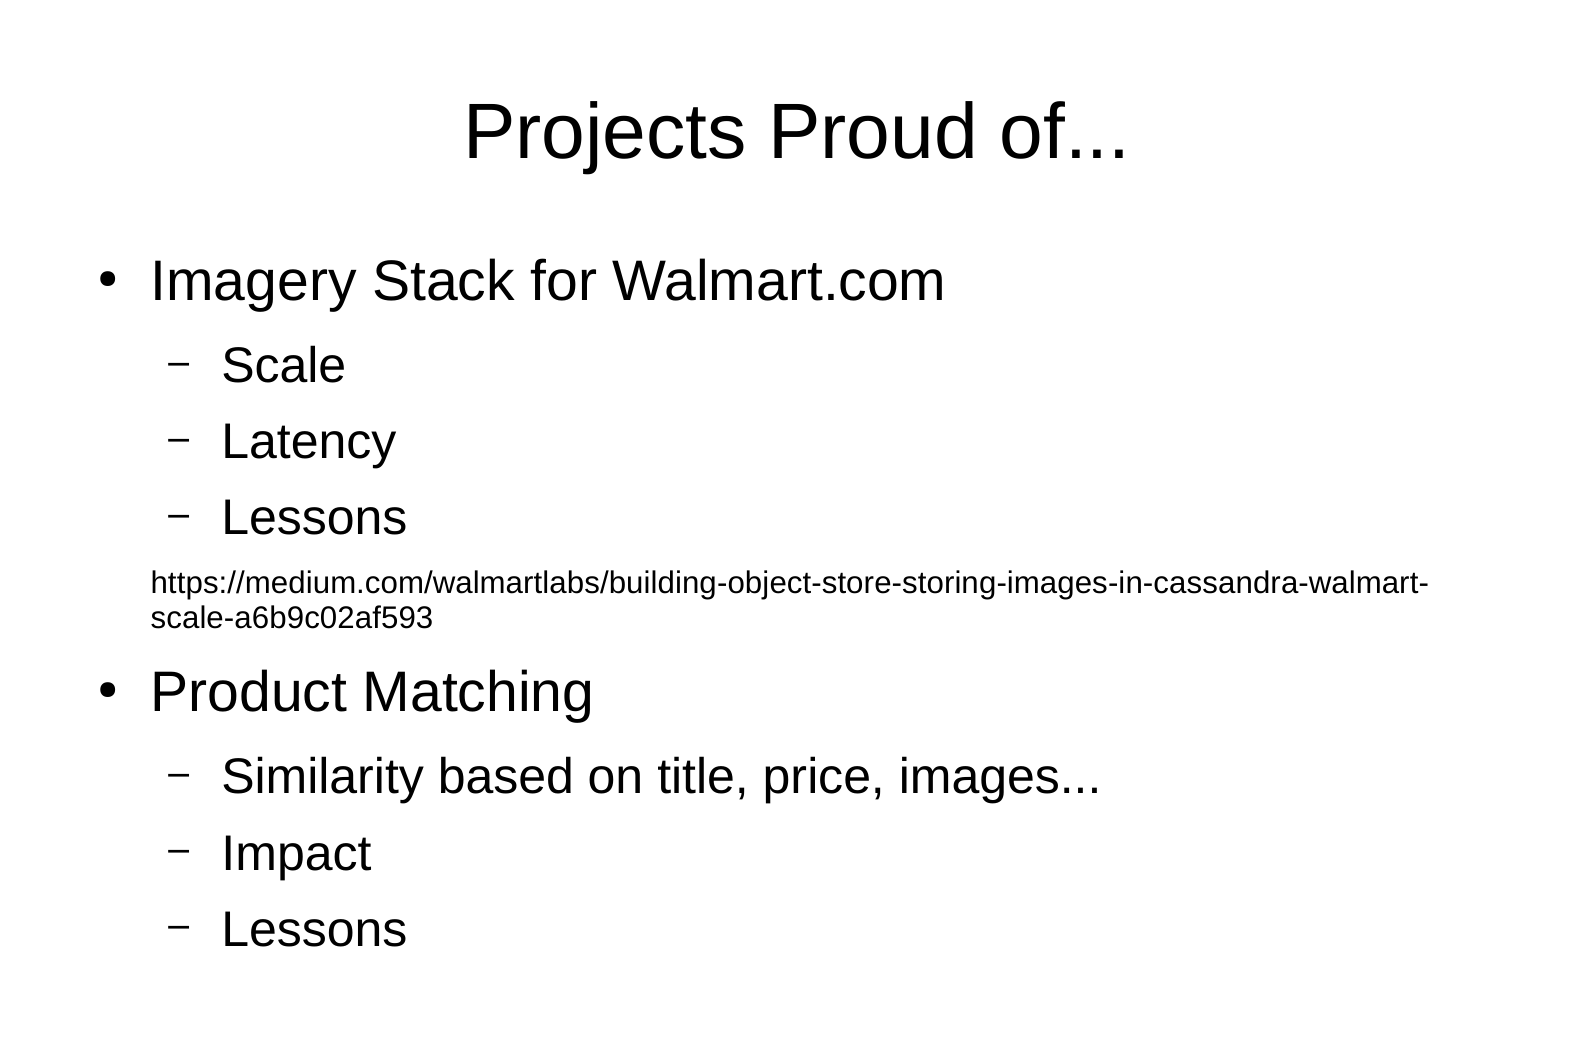

# Projects Proud of...
Imagery Stack for Walmart.com
Scale
Latency
Lessons
https://medium.com/walmartlabs/building-object-store-storing-images-in-cassandra-walmart-scale-a6b9c02af593
Product Matching
Similarity based on title, price, images...
Impact
Lessons